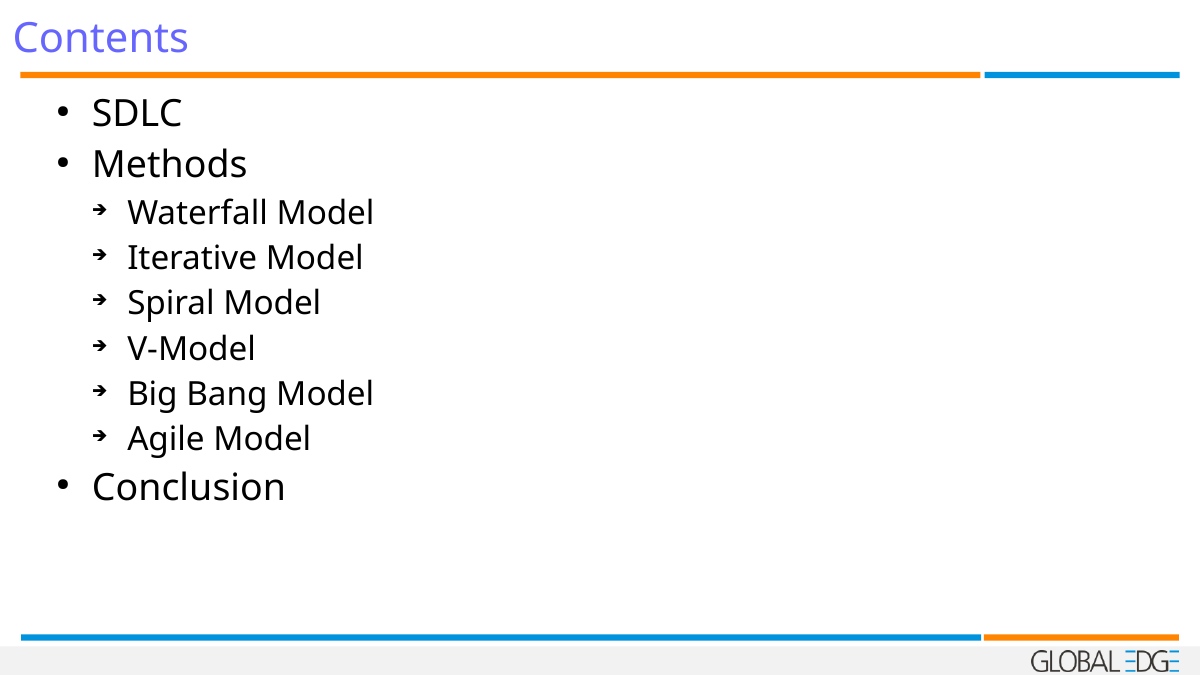

# Contents
SDLC
Methods
Waterfall Model
Iterative Model
Spiral Model
V-Model
Big Bang Model
Agile Model
Conclusion